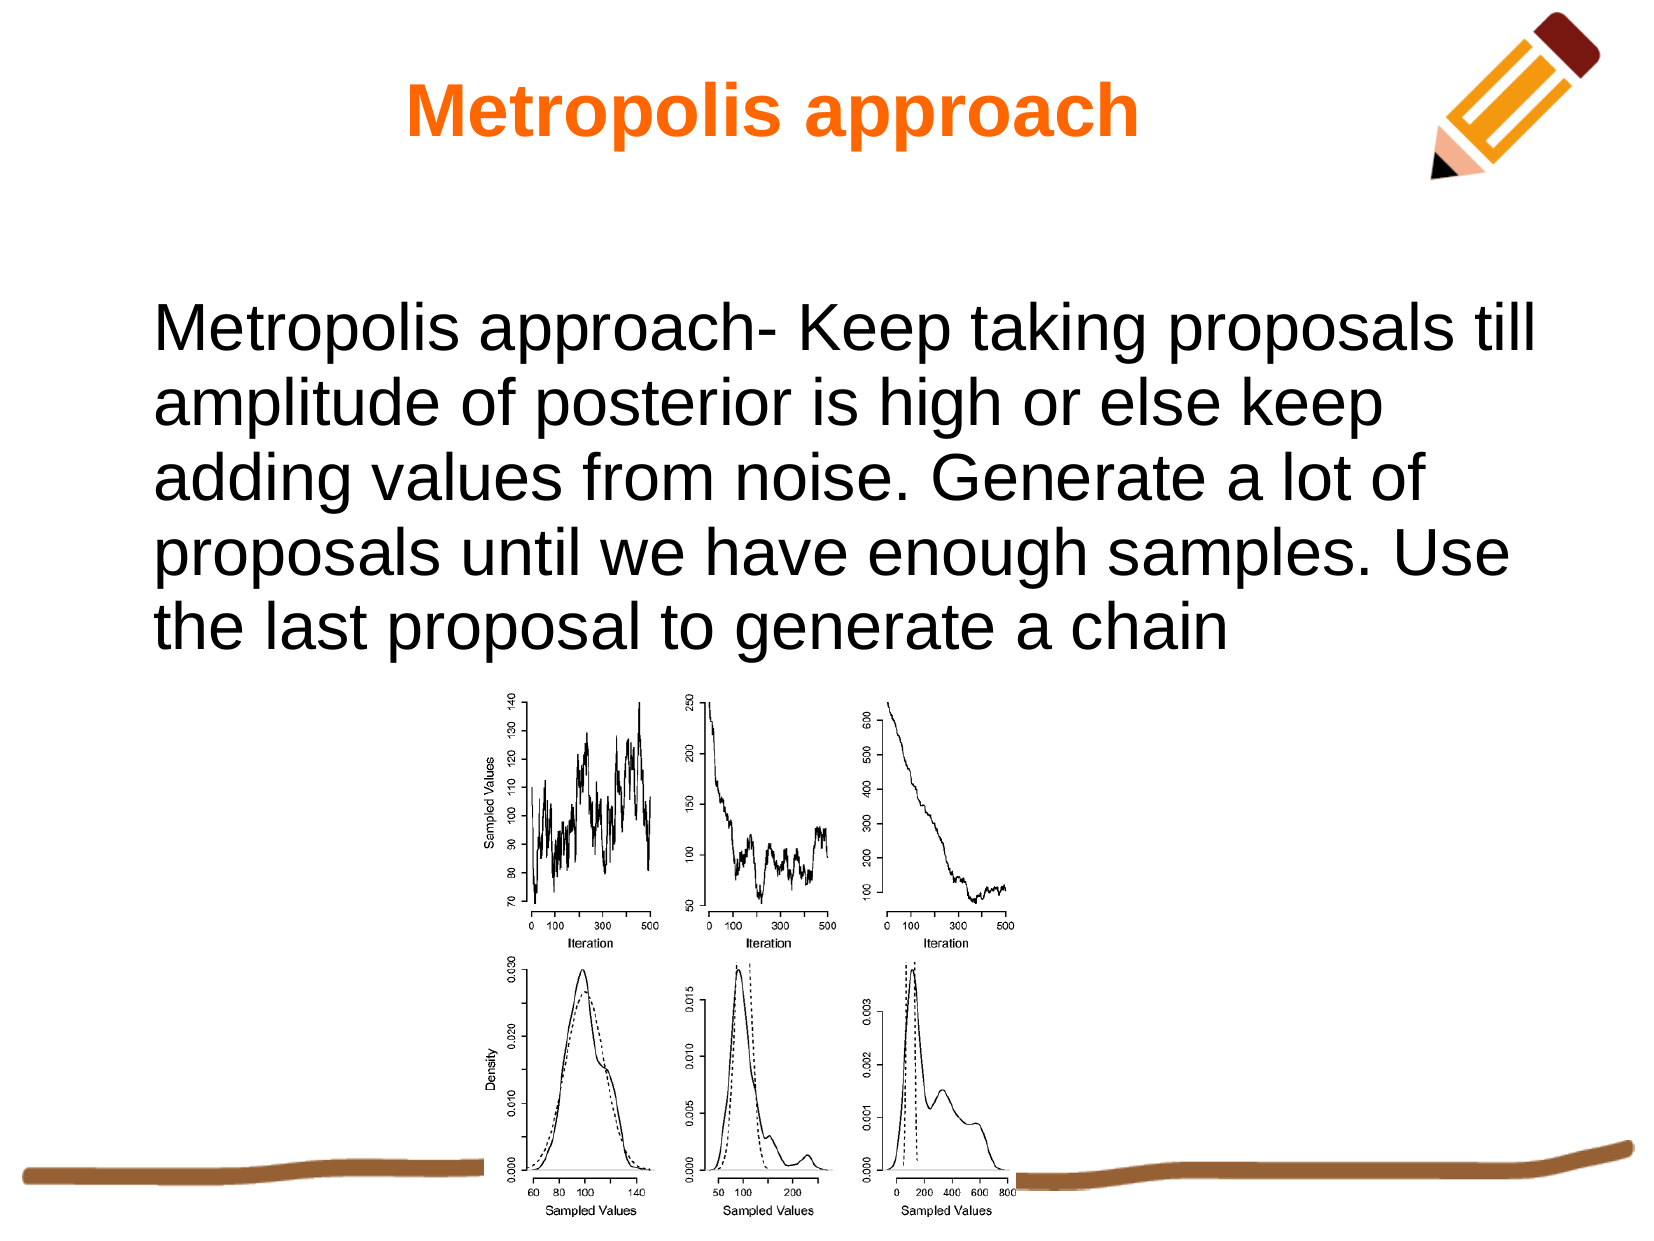

# Metropolis approach
Metropolis approach- Keep taking proposals till amplitude of posterior is high or else keep adding values from noise. Generate a lot of proposals until we have enough samples. Use the last proposal to generate a chain